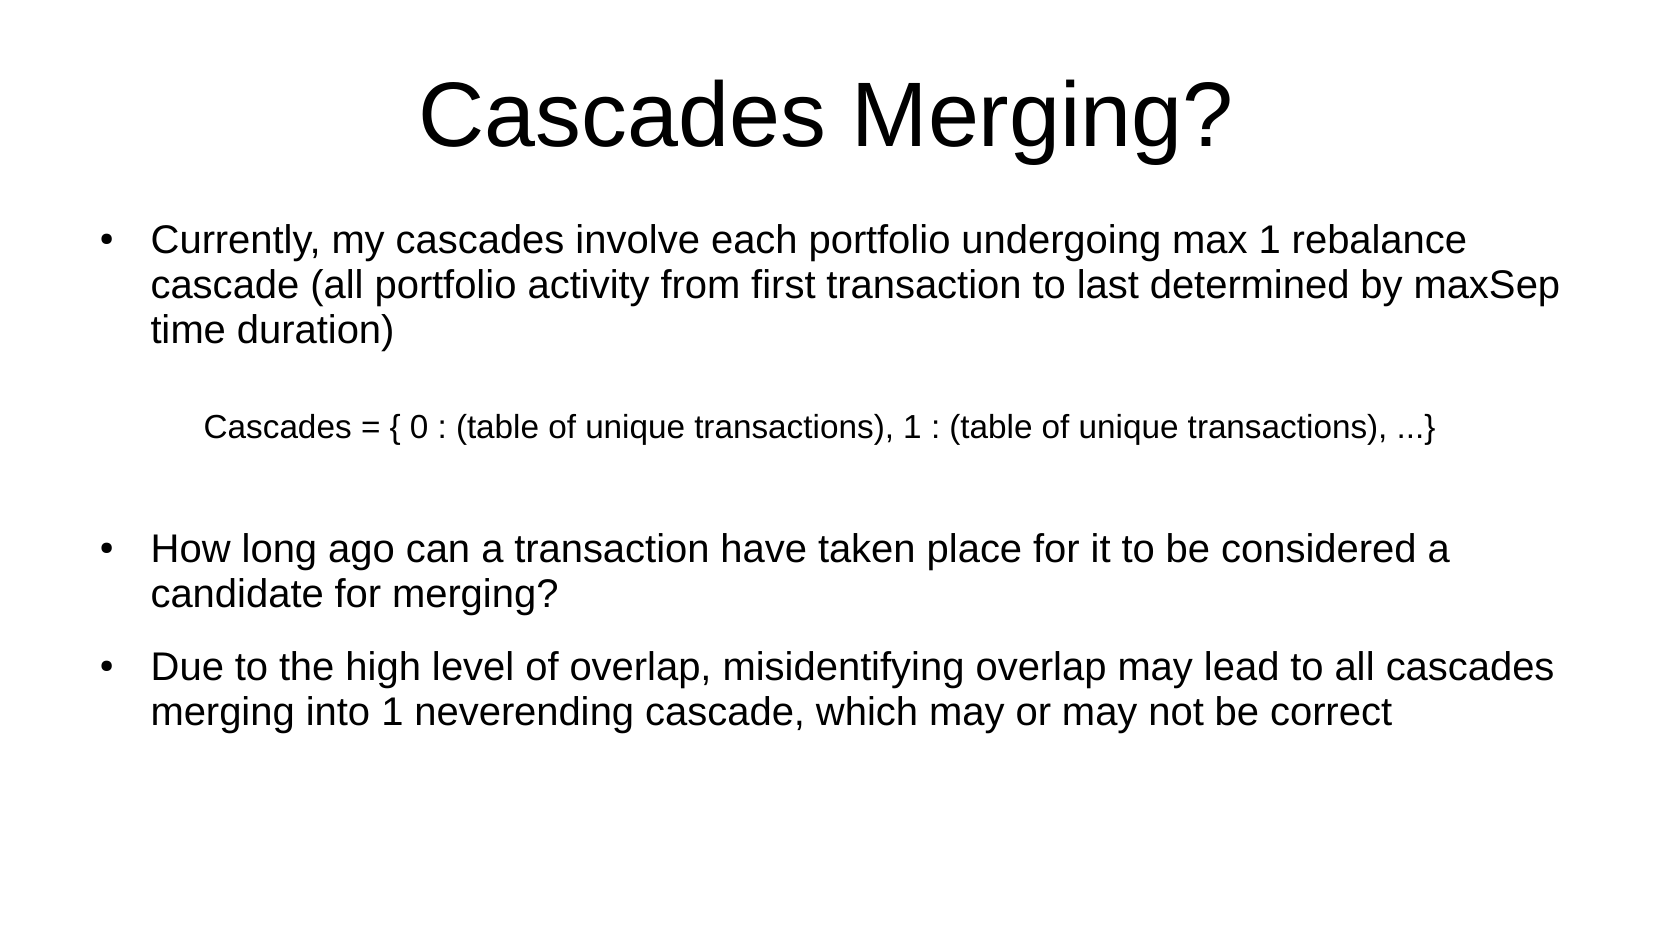

# Cascades Merging?
Currently, my cascades involve each portfolio undergoing max 1 rebalance cascade (all portfolio activity from first transaction to last determined by maxSep time duration)
How long ago can a transaction have taken place for it to be considered a candidate for merging?
Due to the high level of overlap, misidentifying overlap may lead to all cascades merging into 1 neverending cascade, which may or may not be correct
Cascades = { 0 : (table of unique transactions), 1 : (table of unique transactions), ...}